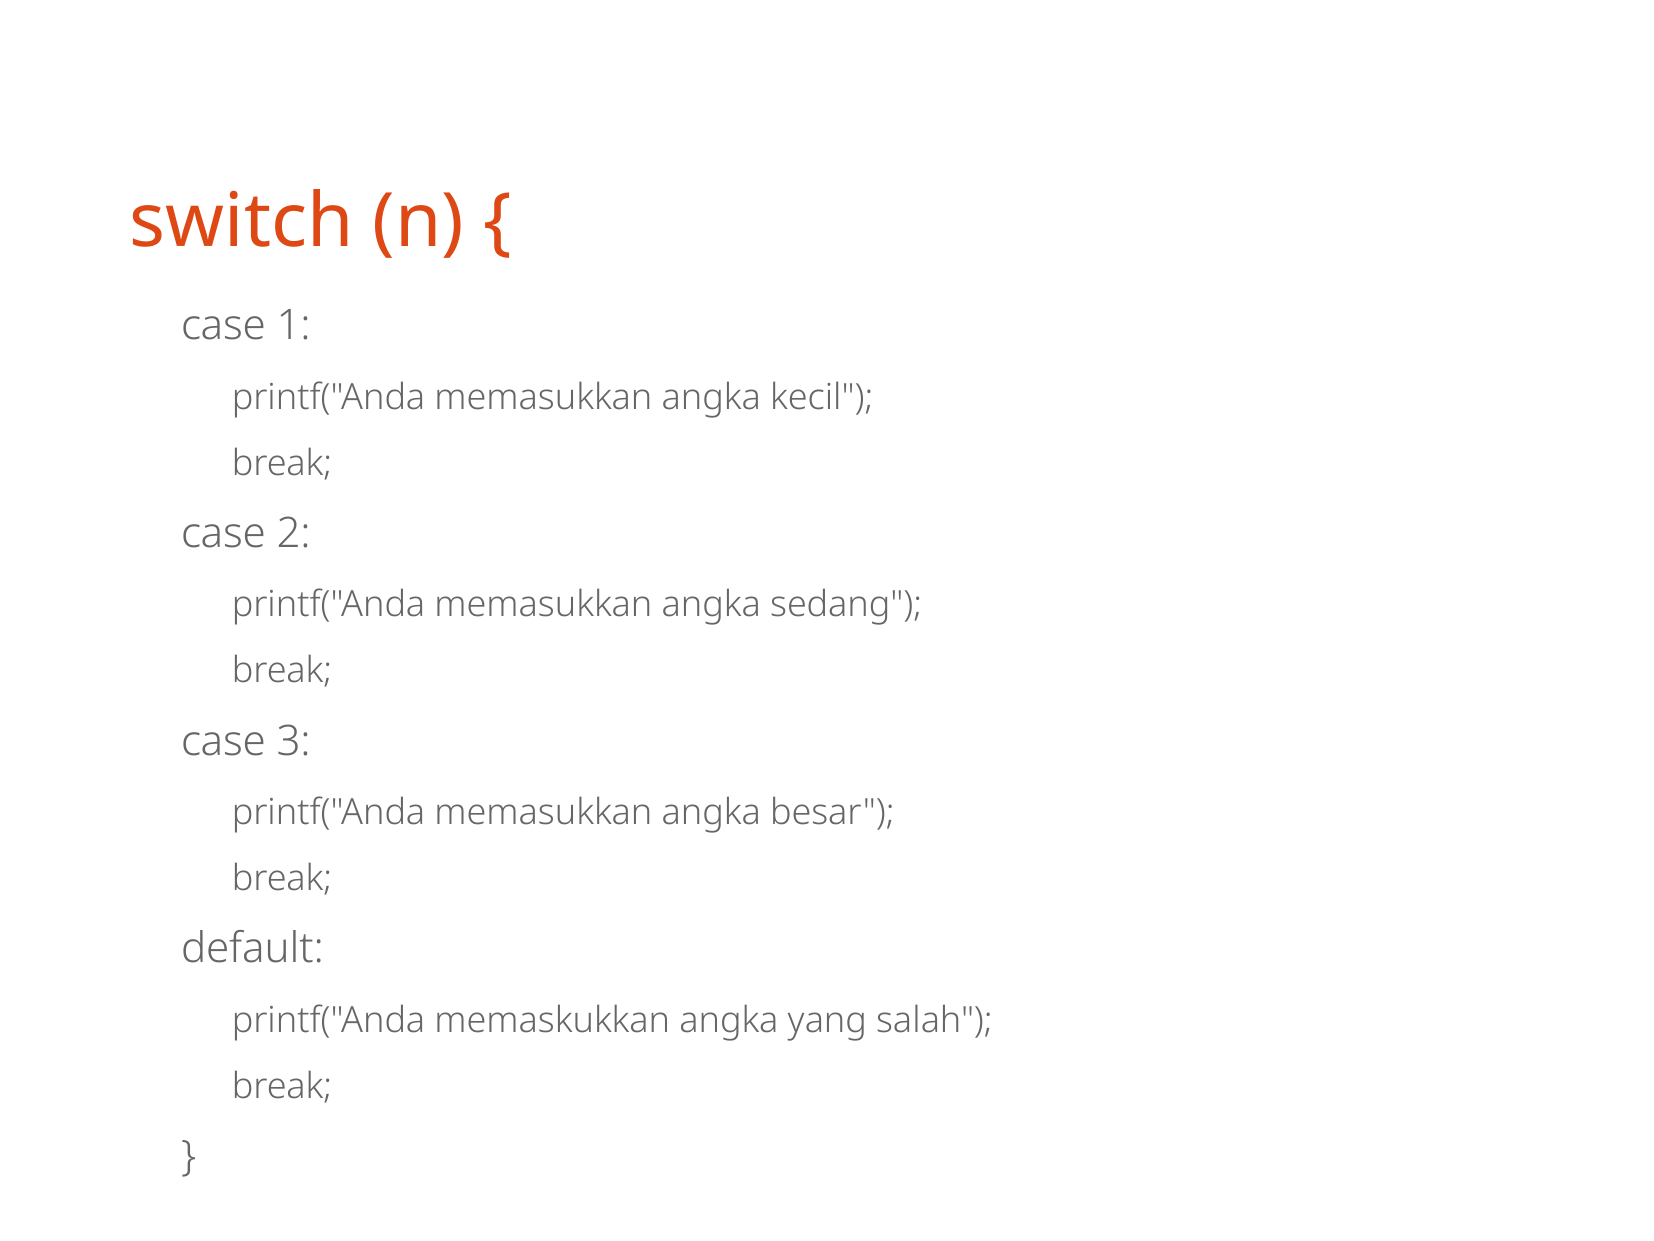

# switch (n) {
case 1:
printf("Anda memasukkan angka kecil");
break;
case 2:
printf("Anda memasukkan angka sedang");
break;
case 3:
printf("Anda memasukkan angka besar");
break;
default:
printf("Anda memaskukkan angka yang salah");
break;
}